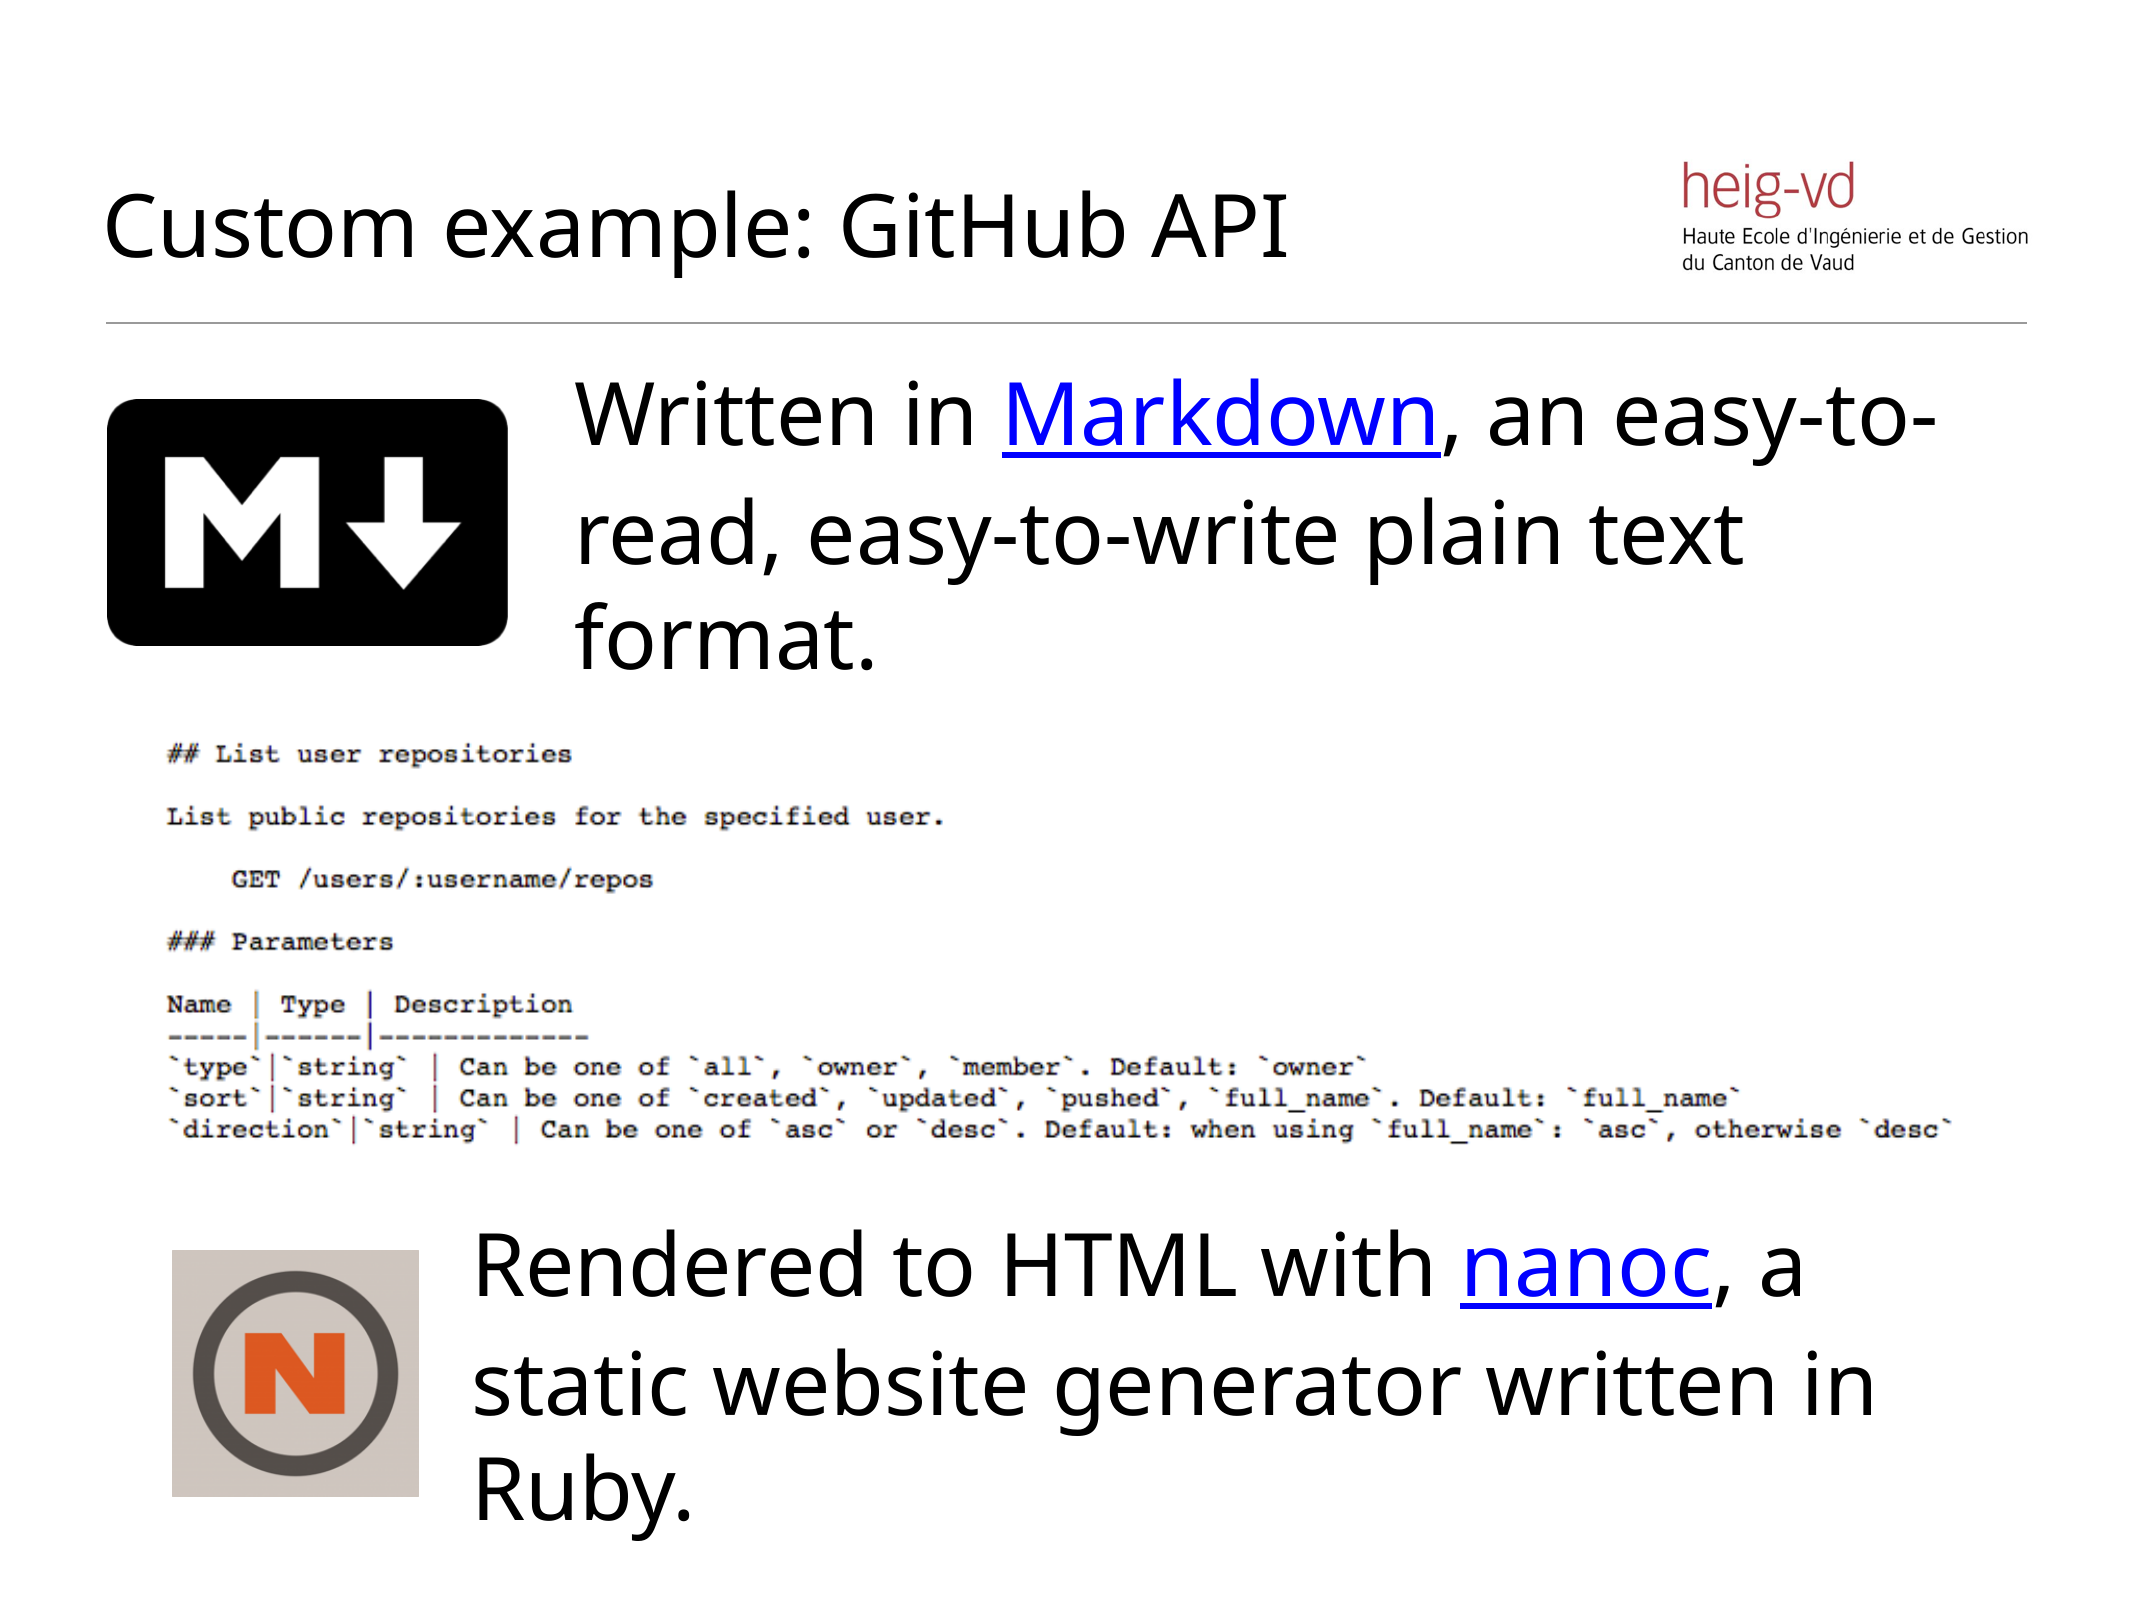

# Custom example: GitHub API
Written in Markdown, an easy-to-read, easy-to-write plain text format.
Rendered to HTML with nanoc, a static website generator written in Ruby.